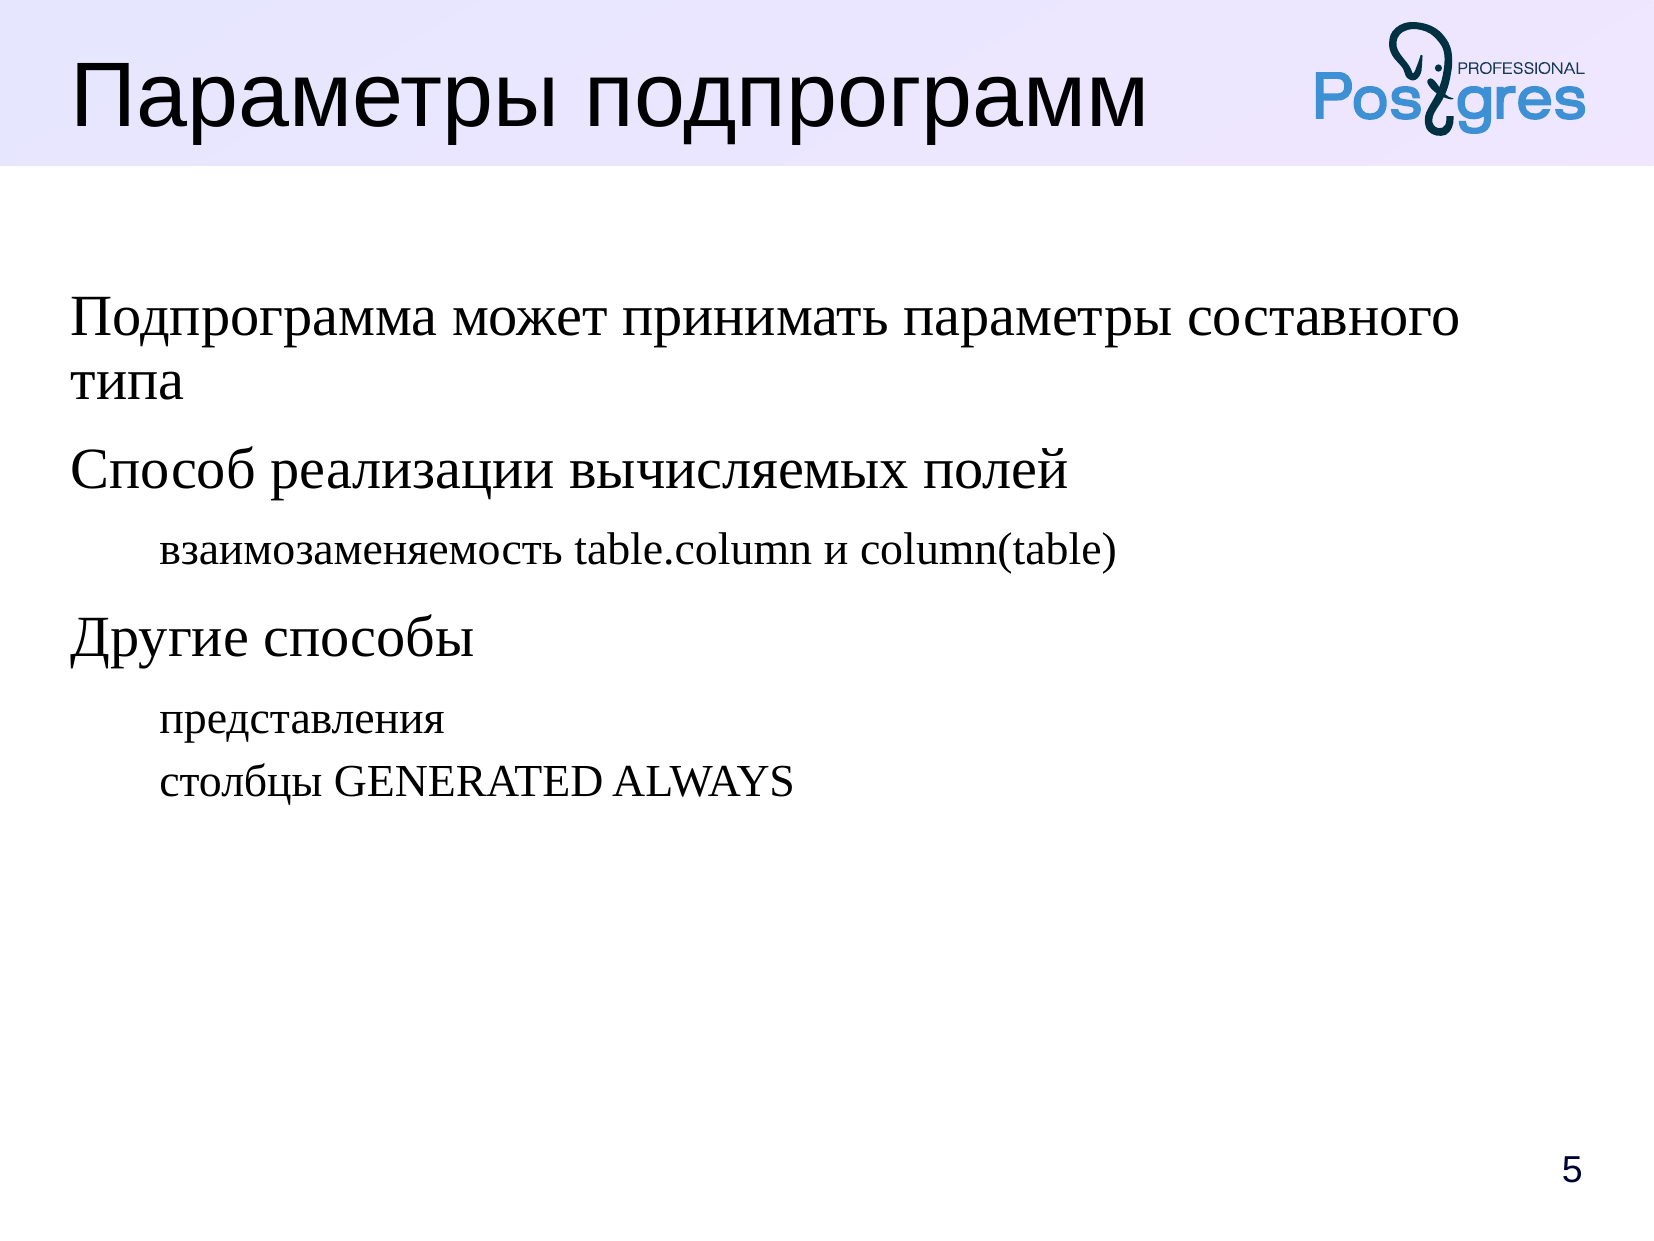

# Параметры подпрограмм
Подпрограмма может принимать параметры составного типа
Способ реализации вычисляемых полей
взаимозаменяемость table.column и column(table)
Другие способы
представления
столбцы GENERATED ALWAYS